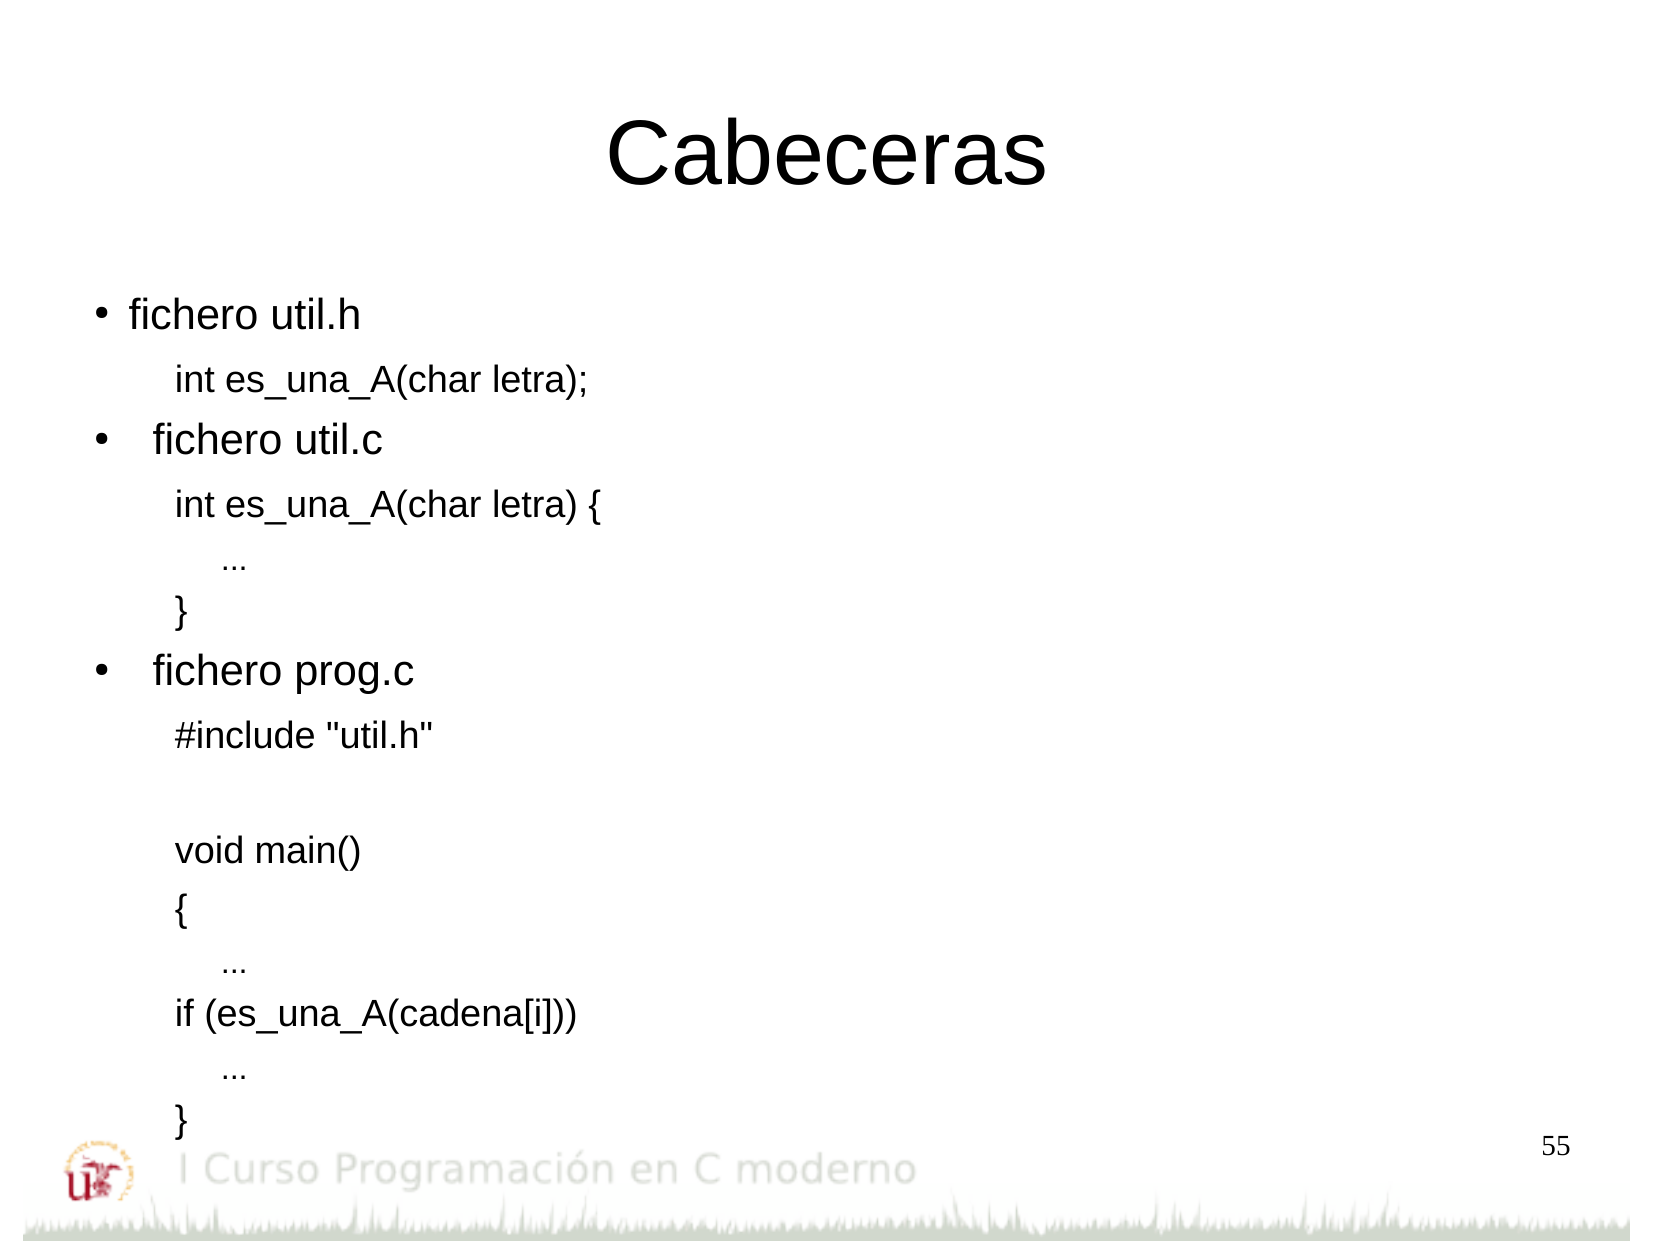

# Cabeceras
fichero util.h
int es_una_A(char letra);
 fichero util.c
int es_una_A(char letra) {
...
}
 fichero prog.c
#include "util.h"
void main()
{
...
if (es_una_A(cadena[i]))
...
}
55